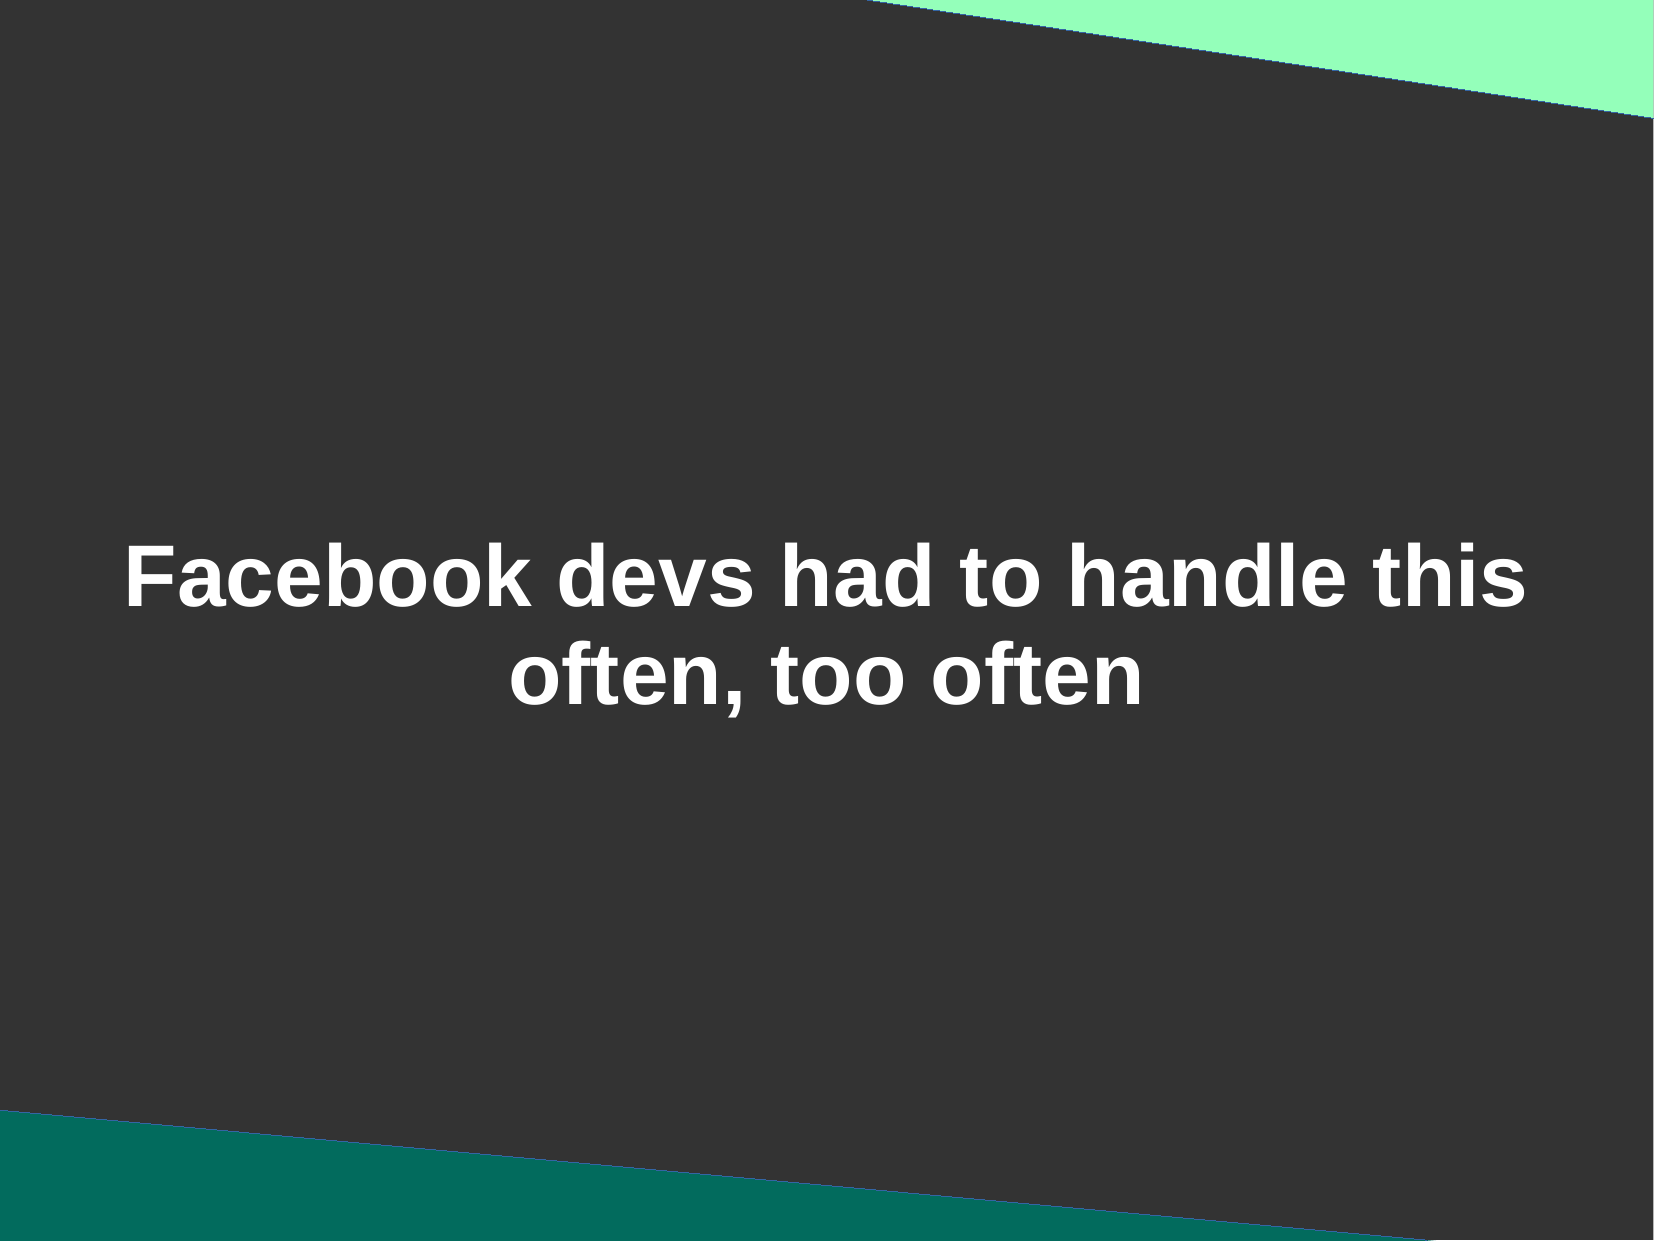

# Facebook devs had to handle this often, too often